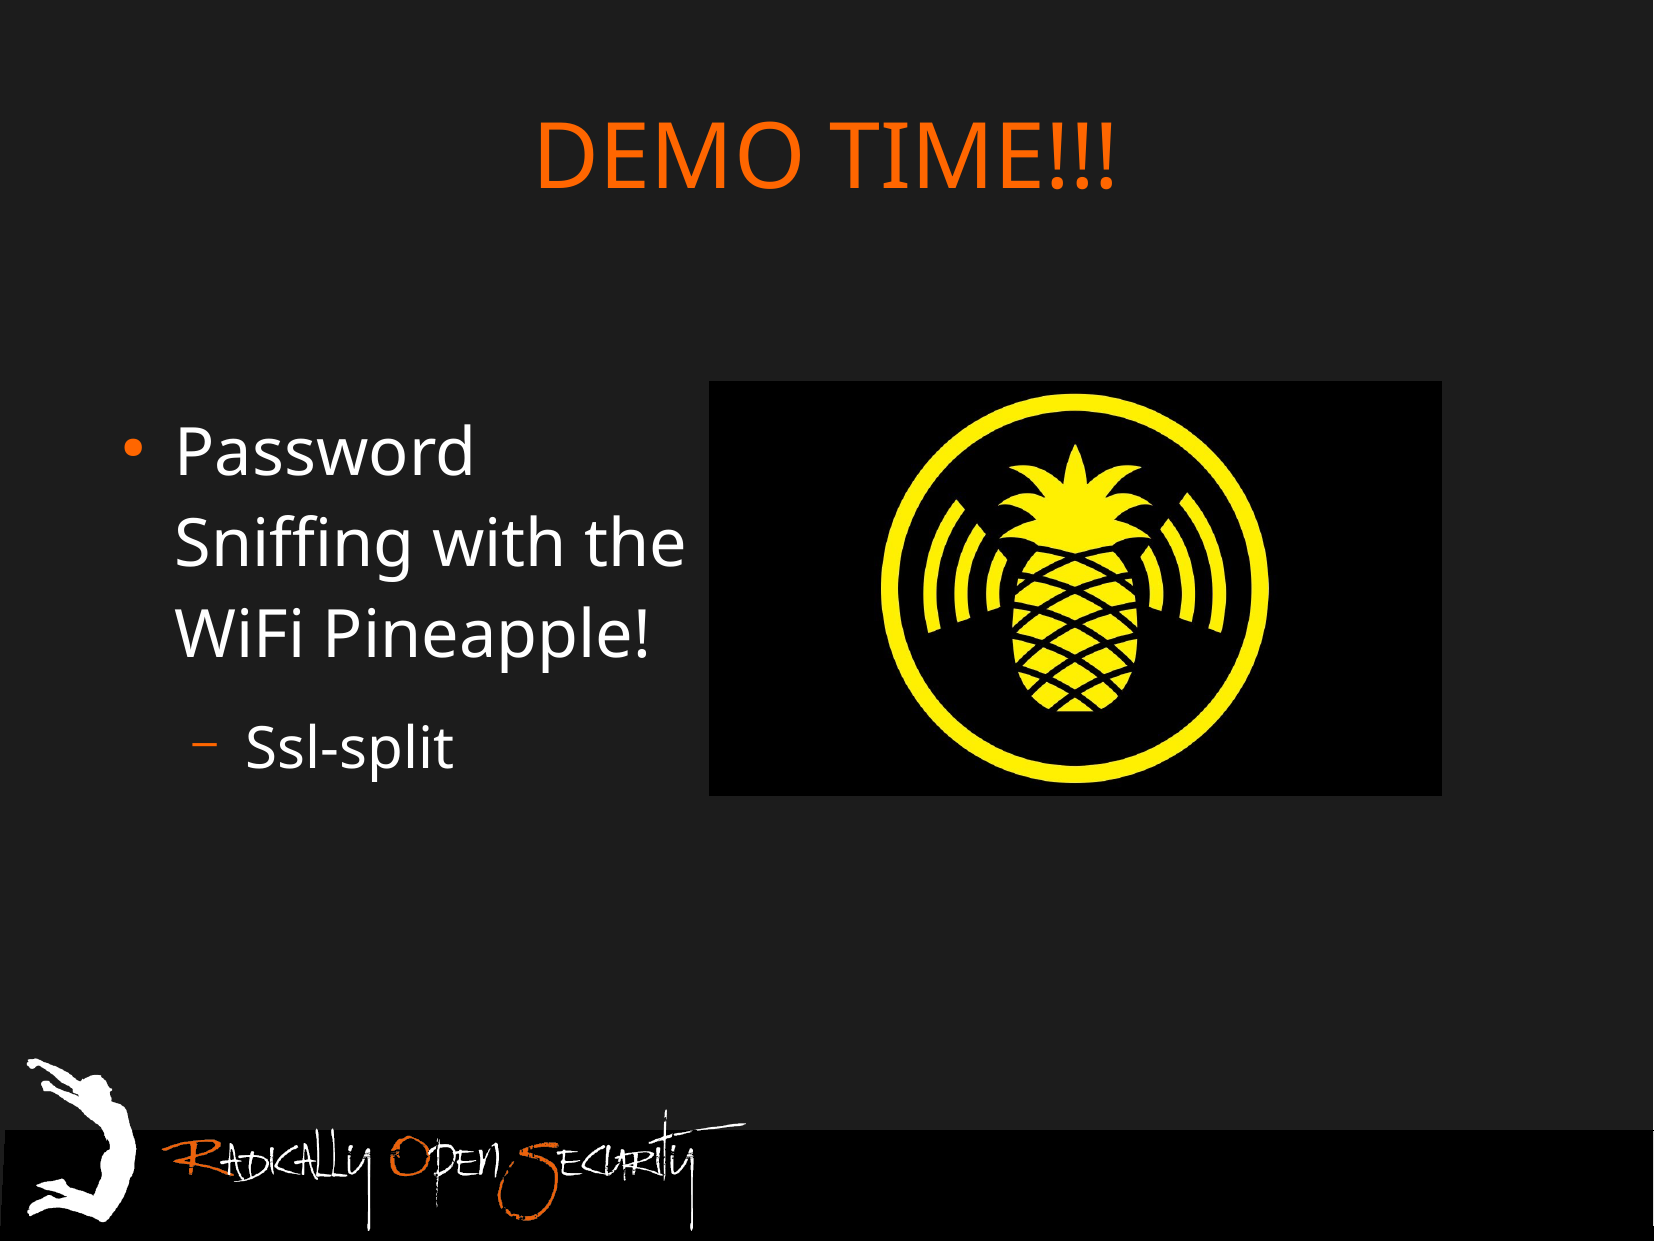

# DEMO TIME!!!
Password Sniffing with the WiFi Pineapple!
Ssl-split